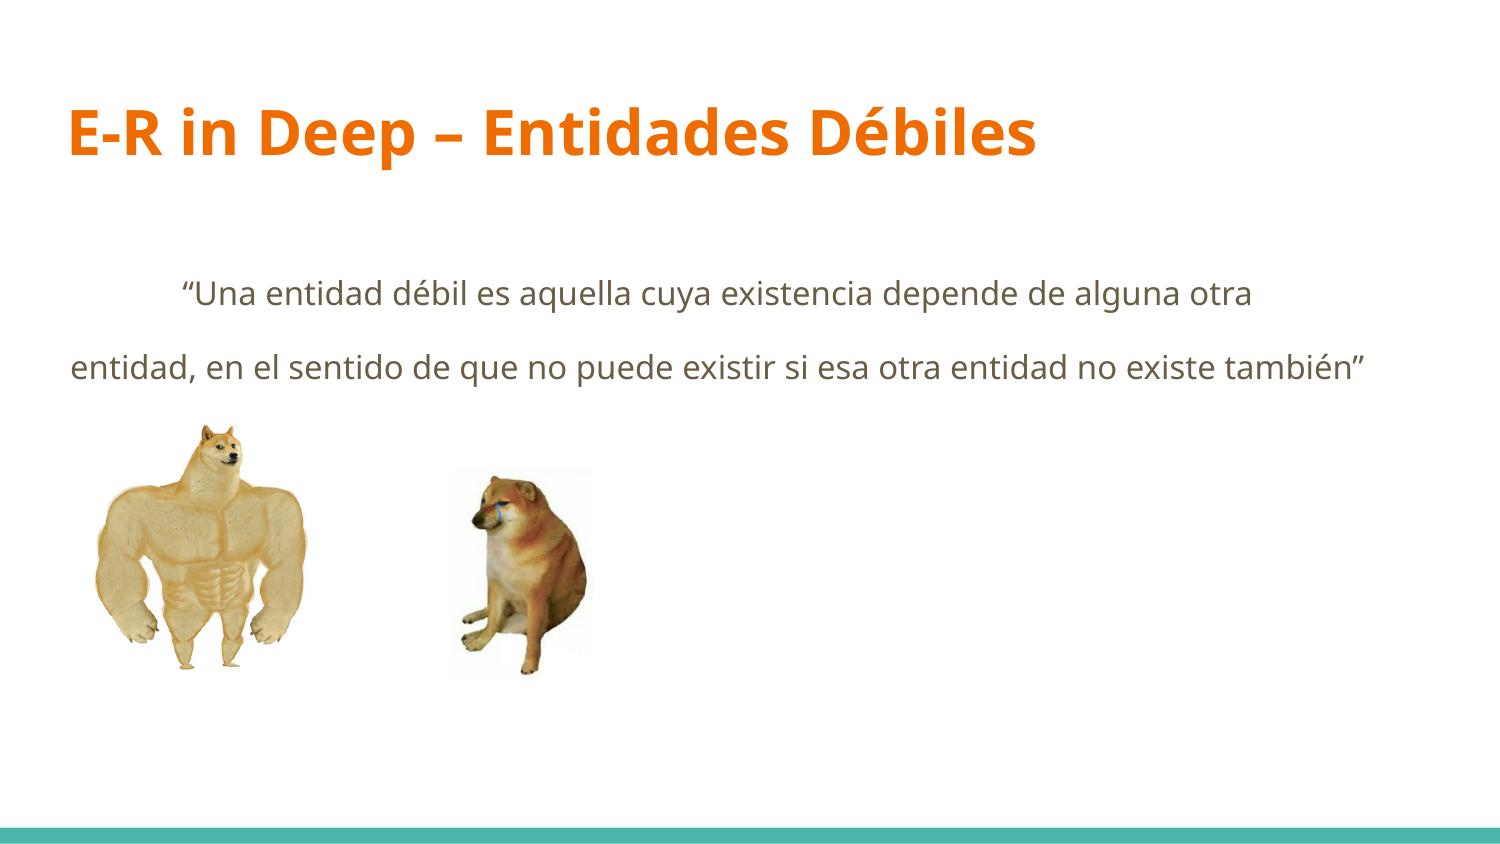

# E-R in Deep – Entidades Débiles
“Una entidad débil es aquella cuya existencia depende de alguna otra
entidad, en el sentido de que no puede existir si esa otra entidad no existe también”